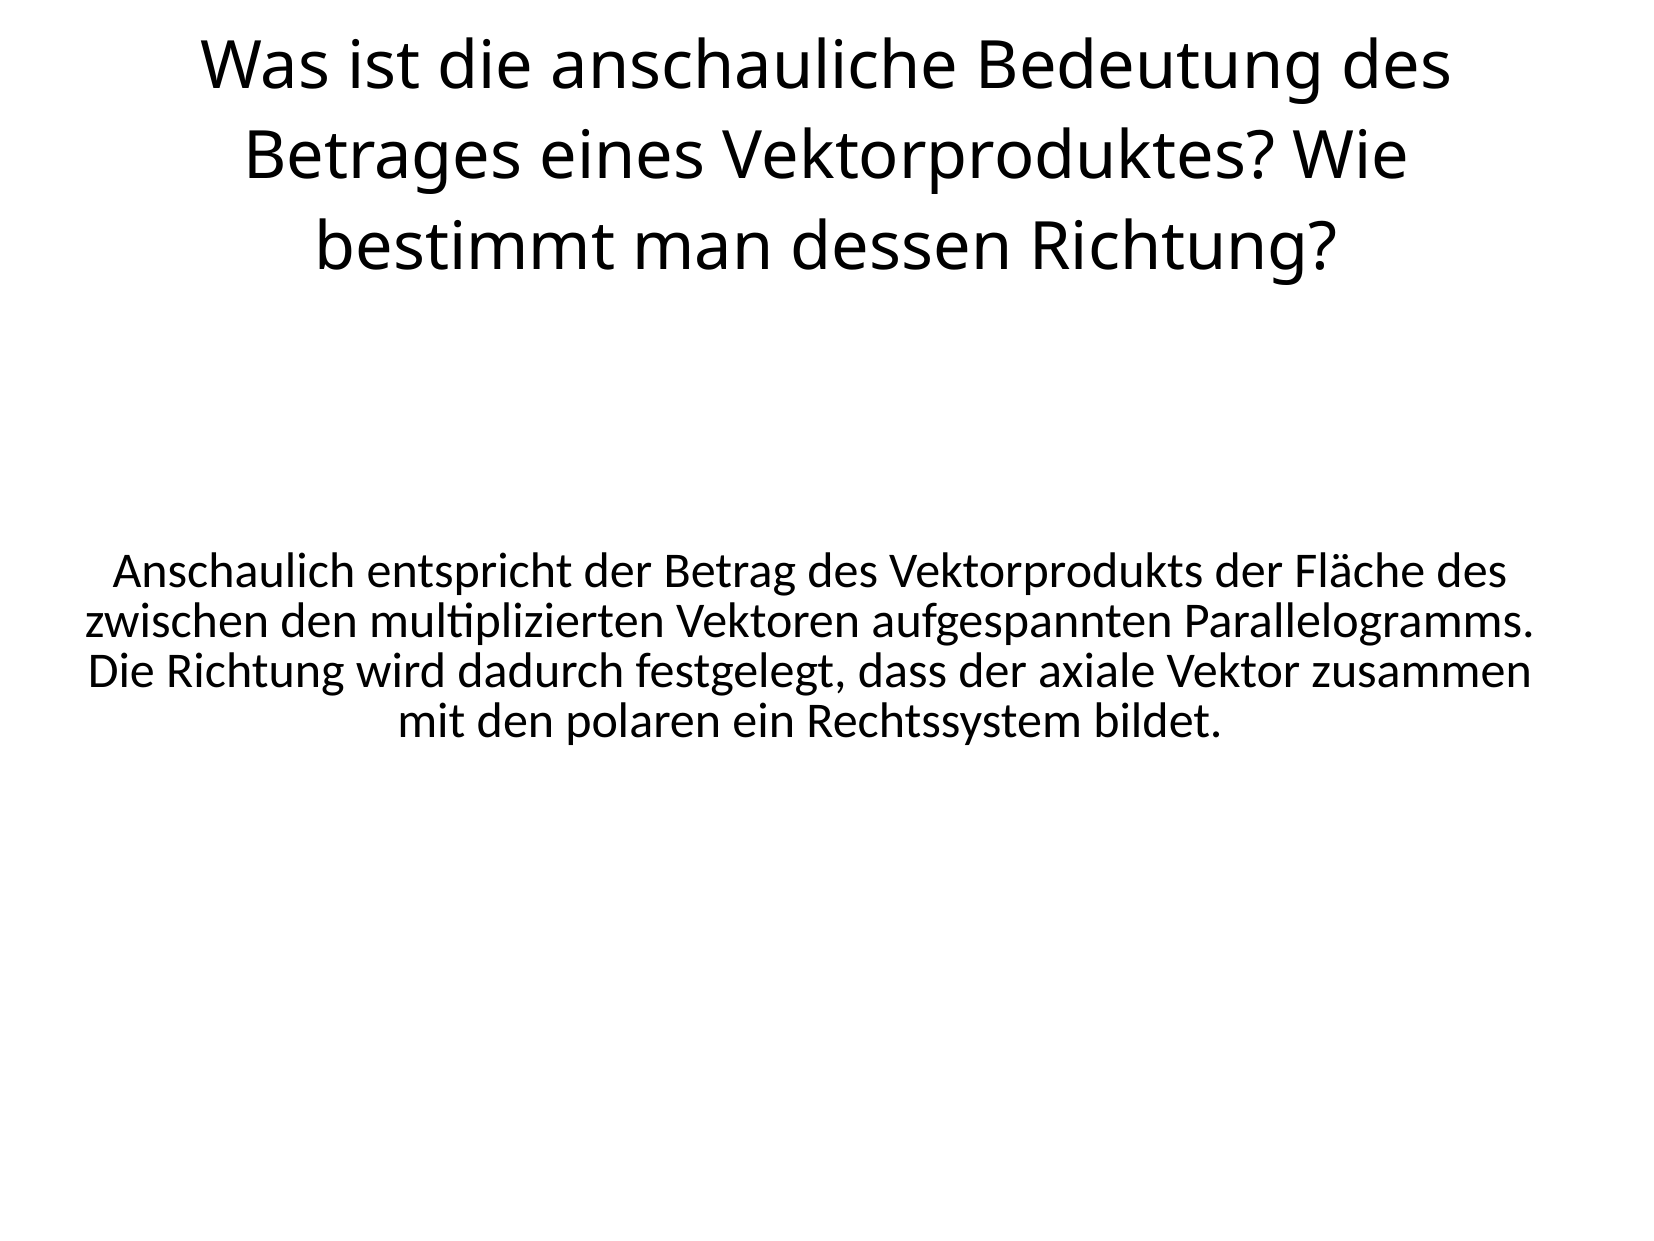

# Was ist die anschauliche Bedeutung des Betrages eines Vektorproduktes? Wie bestimmt man dessen Richtung?
Anschaulich entspricht der Betrag des Vektorprodukts der Fläche des zwischen den multiplizierten Vektoren aufgespannten Parallelogramms.
Die Richtung wird dadurch festgelegt, dass der axiale Vektor zusammen mit den polaren ein Rechtssystem bildet.